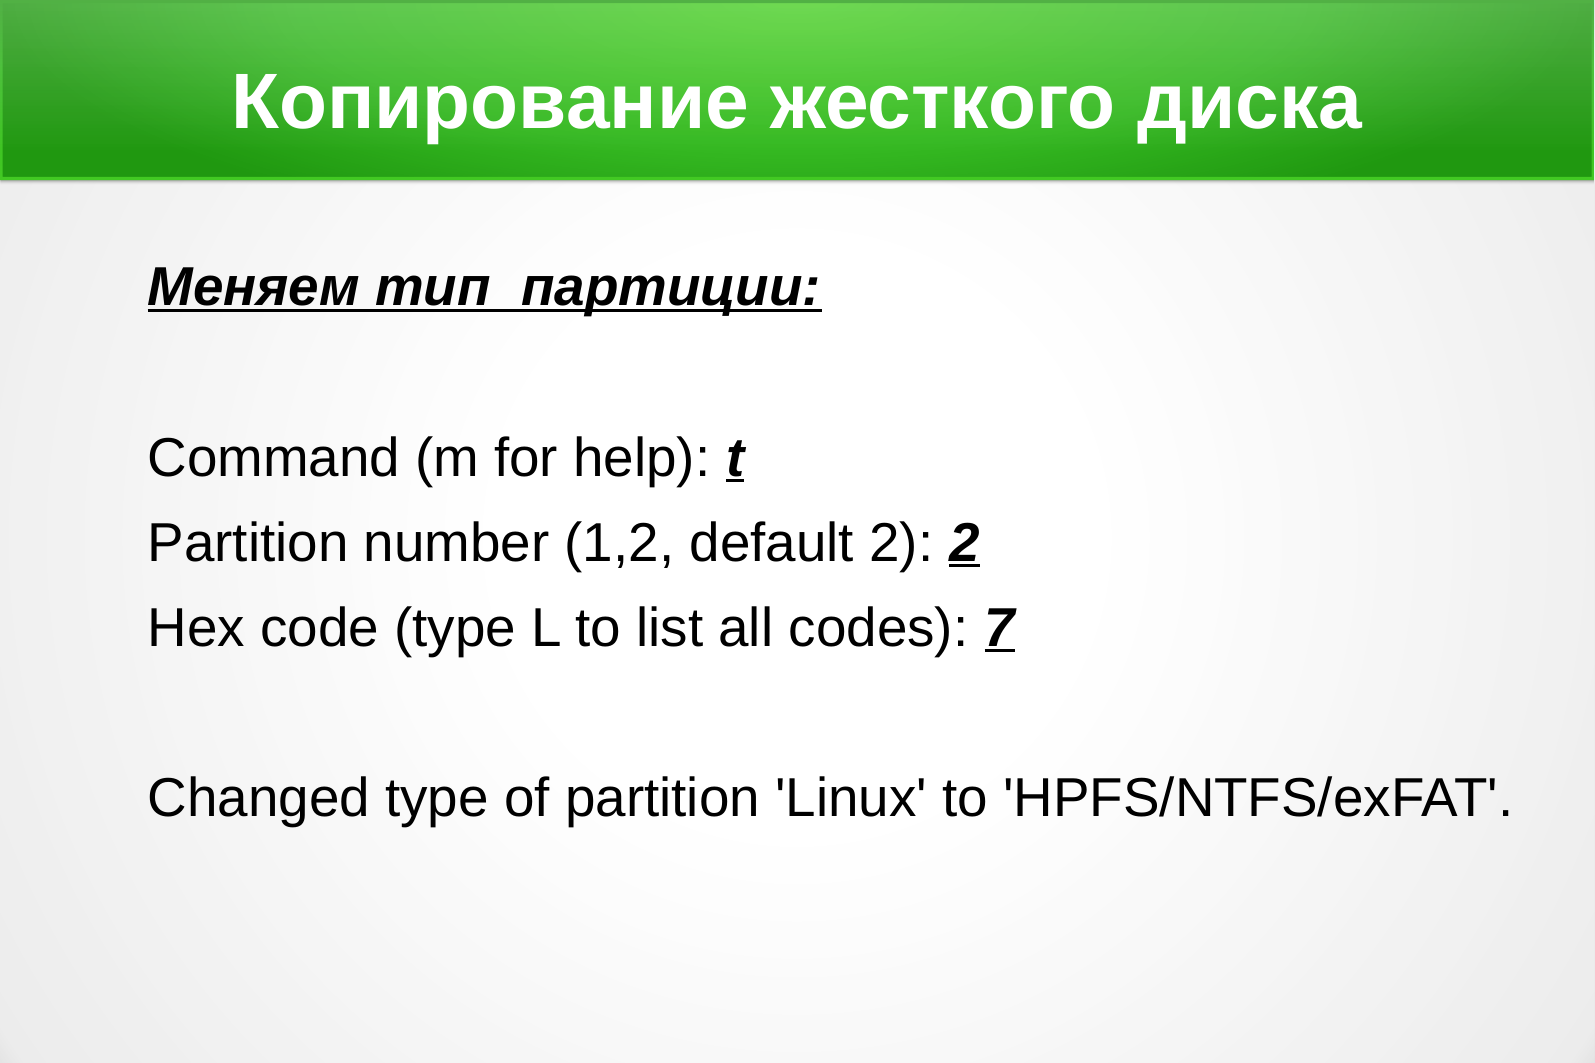

# Копирование жесткого диска
Меняем тип партиции:
Command (m for help): t
Partition number (1,2, default 2): 2
Hex code (type L to list all codes): 7
Changed type of partition 'Linux' to 'HPFS/NTFS/exFAT'.